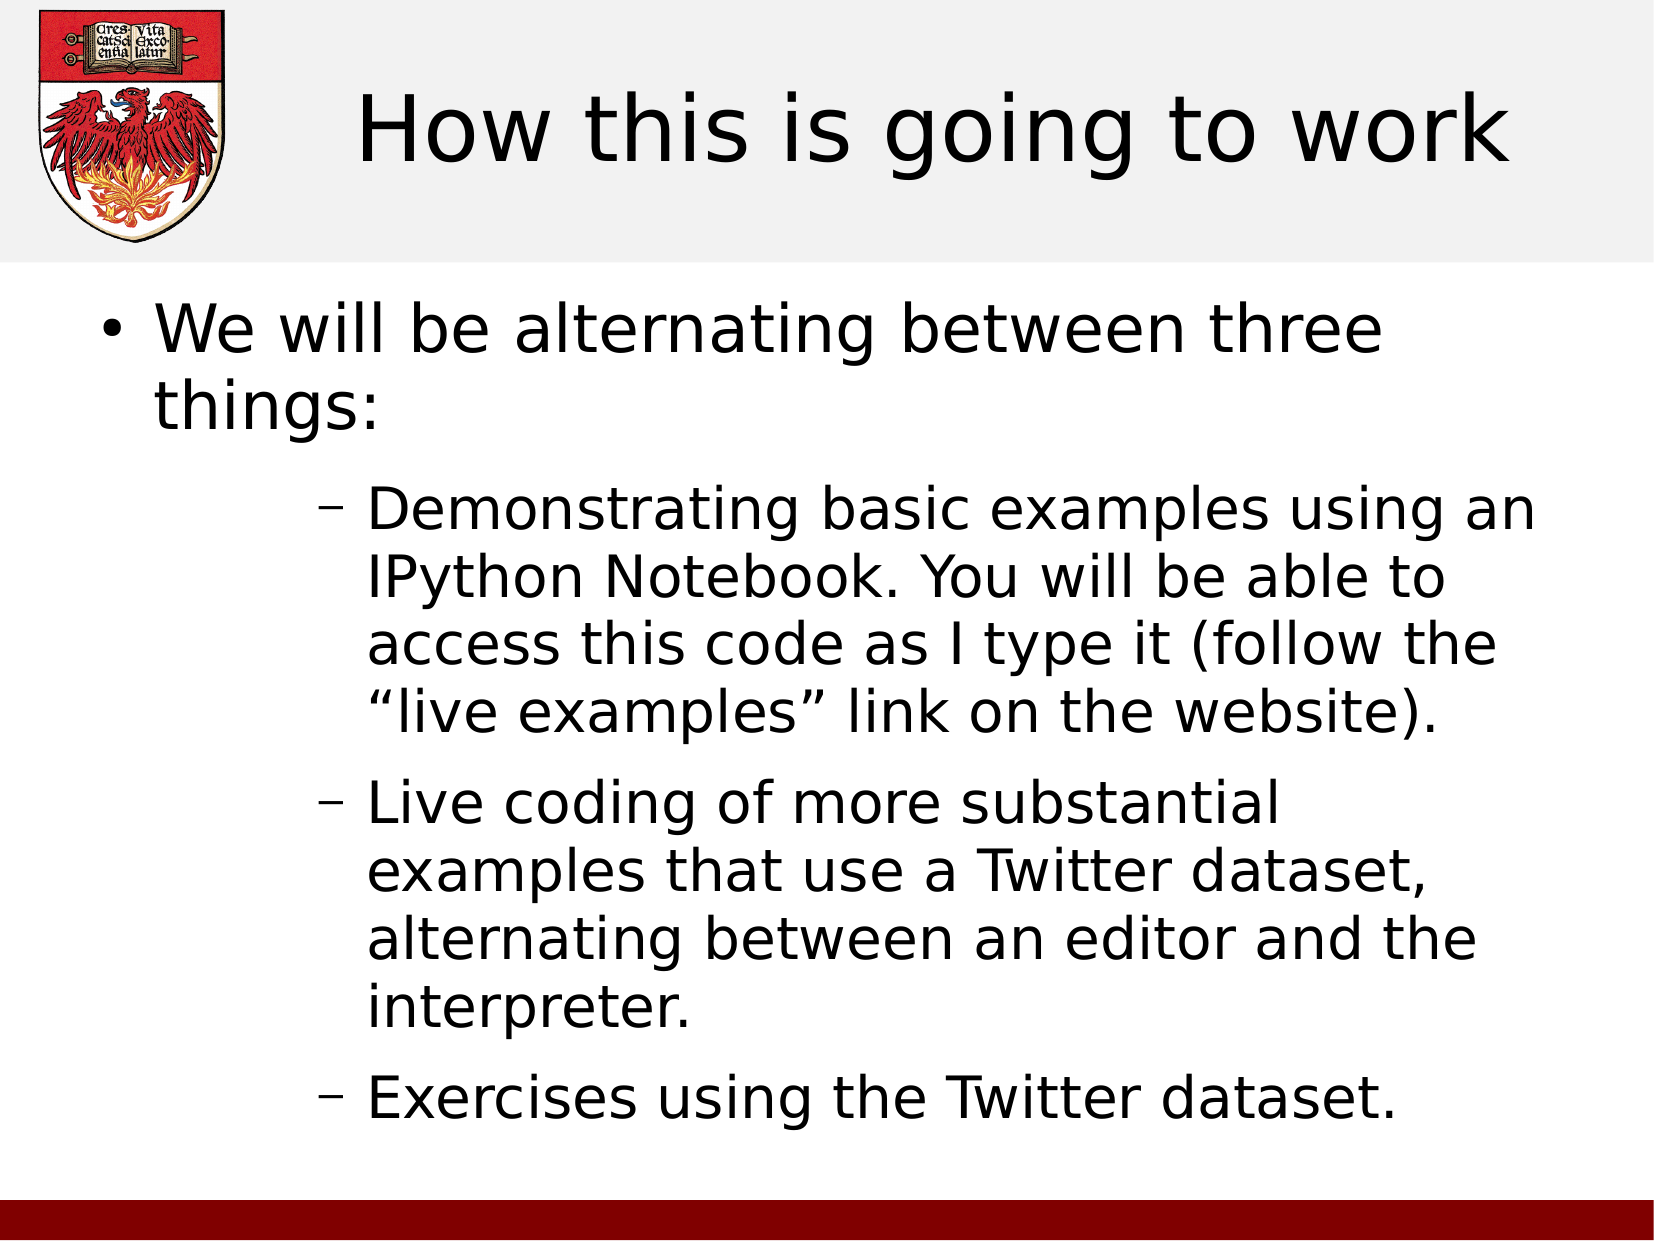

# How this is going to work
We will be alternating between three things:
Demonstrating basic examples using an IPython Notebook. You will be able to access this code as I type it (follow the “live examples” link on the website).
Live coding of more substantial examples that use a Twitter dataset, alternating between an editor and the interpreter.
Exercises using the Twitter dataset.